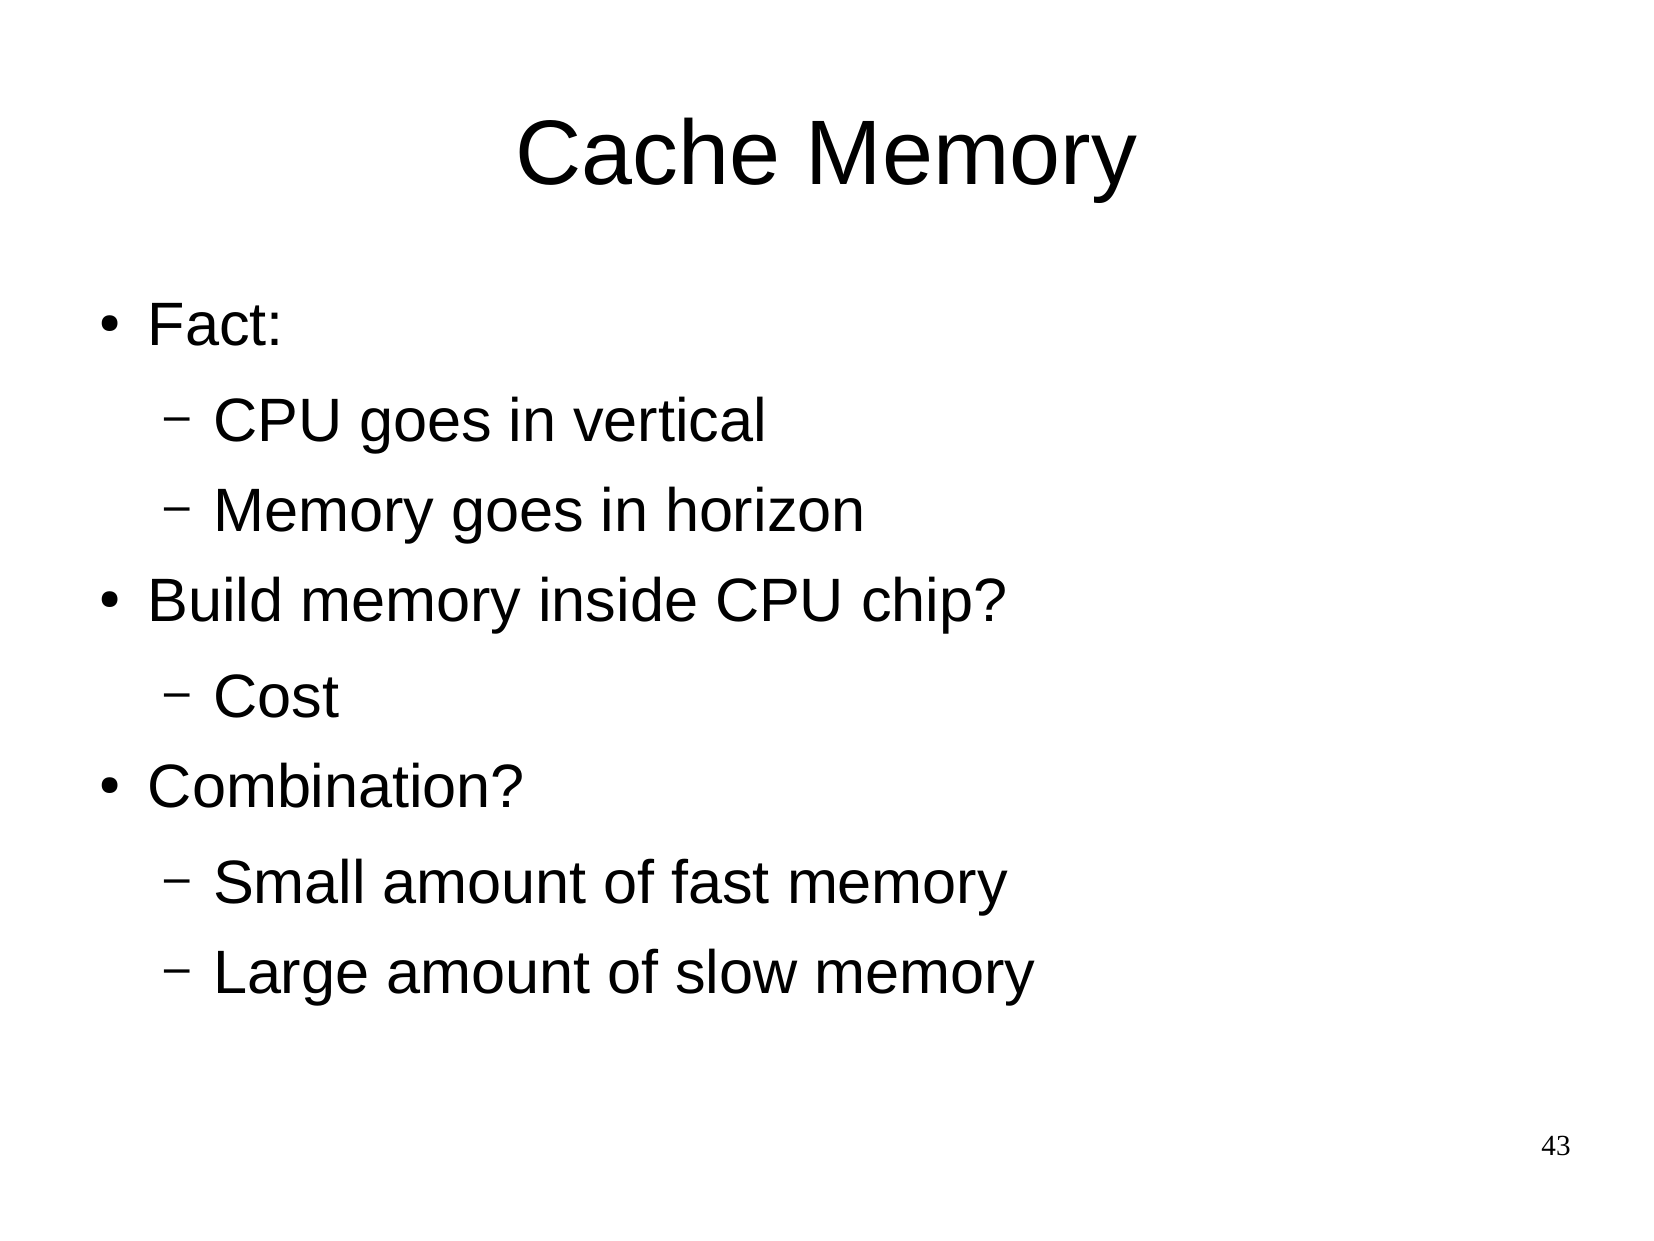

# Cache Memory
Fact:
CPU goes in vertical
Memory goes in horizon
Build memory inside CPU chip?
Cost
Combination?
Small amount of fast memory
Large amount of slow memory
43